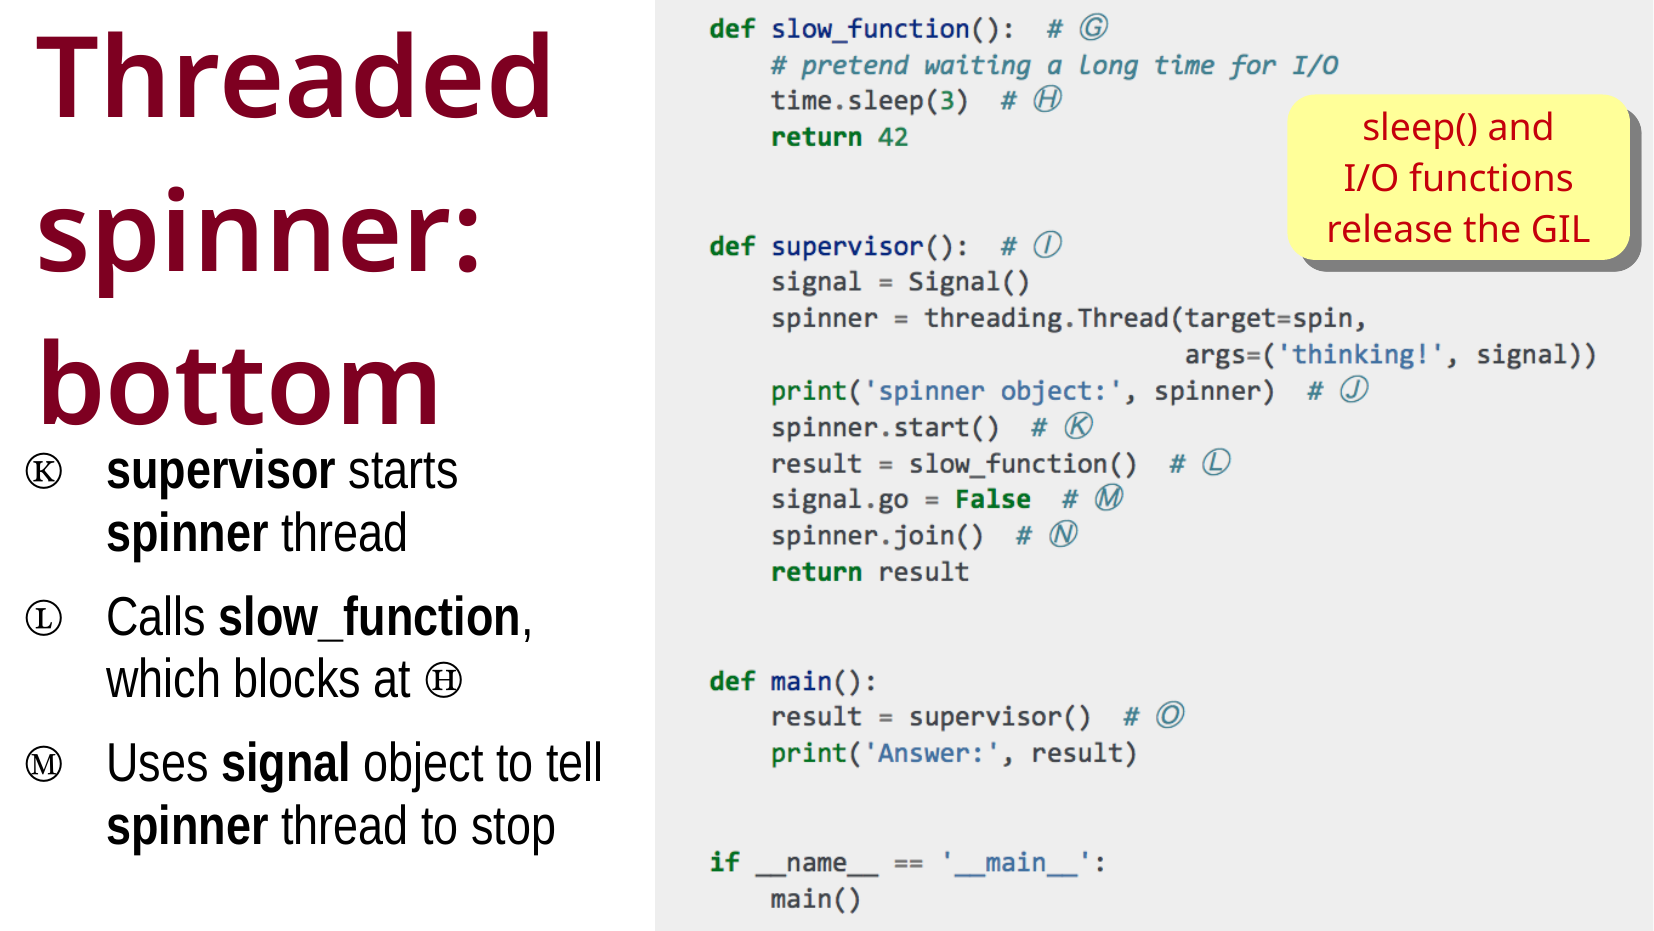

# Threaded spinner: bottom
sleep() and
I/O functions
release the GIL
Ⓚ	supervisor starts spinner thread
Ⓛ	Calls slow_function, which blocks at Ⓗ
Ⓜ	Uses signal object to tell spinner thread to stop